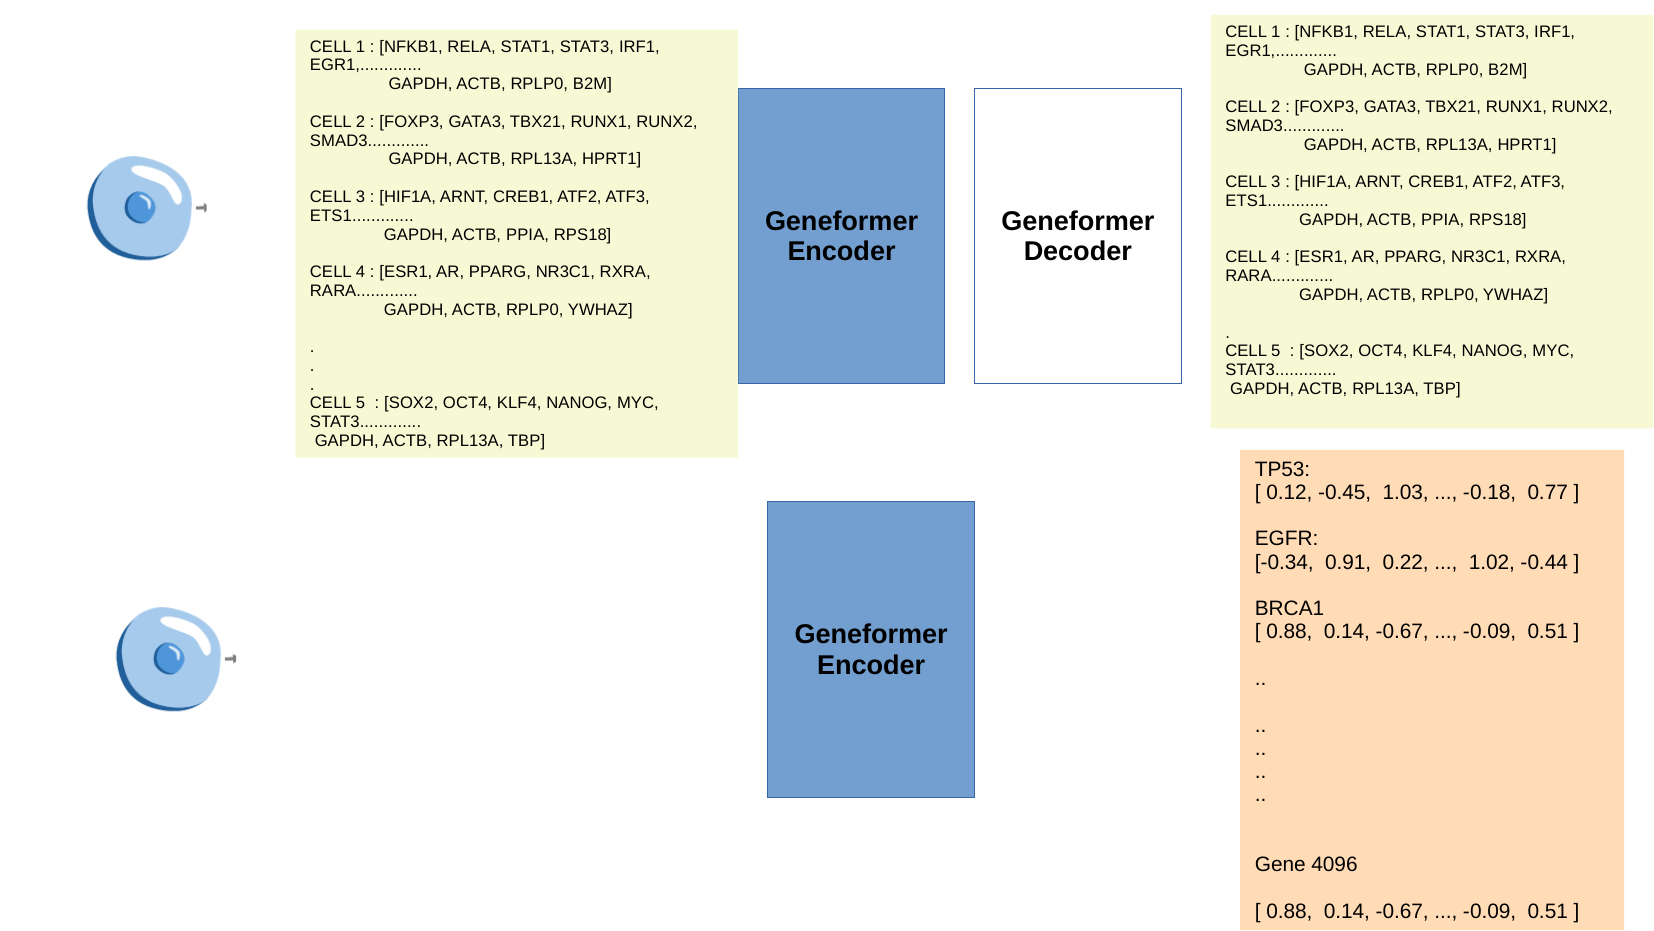

CELL 1 : [NFKB1, RELA, STAT1, STAT3, IRF1, EGR1,.............
	 GAPDH, ACTB, RPLP0, B2M]
CELL 2 : [FOXP3, GATA3, TBX21, RUNX1, RUNX2, SMAD3.............
	 GAPDH, ACTB, RPL13A, HPRT1]
CELL 3 : [HIF1A, ARNT, CREB1, ATF2, ATF3, ETS1.............
 	GAPDH, ACTB, PPIA, RPS18]
CELL 4 : [ESR1, AR, PPARG, NR3C1, RXRA, RARA.............
 	GAPDH, ACTB, RPLP0, YWHAZ]
.
CELL 5 : [SOX2, OCT4, KLF4, NANOG, MYC, STAT3.............
 GAPDH, ACTB, RPL13A, TBP]
CELL 1 : [NFKB1, RELA, STAT1, STAT3, IRF1, EGR1,.............
	 GAPDH, ACTB, RPLP0, B2M]
CELL 2 : [FOXP3, GATA3, TBX21, RUNX1, RUNX2, SMAD3.............
	 GAPDH, ACTB, RPL13A, HPRT1]
CELL 3 : [HIF1A, ARNT, CREB1, ATF2, ATF3, ETS1.............
 	GAPDH, ACTB, PPIA, RPS18]
CELL 4 : [ESR1, AR, PPARG, NR3C1, RXRA, RARA.............
 	GAPDH, ACTB, RPLP0, YWHAZ]
.
.
.
CELL 5 : [SOX2, OCT4, KLF4, NANOG, MYC, STAT3.............
 GAPDH, ACTB, RPL13A, TBP]
Geneformer Encoder
Geneformer Decoder
TP53:
[ 0.12, -0.45, 1.03, ..., -0.18, 0.77 ]
EGFR:
[-0.34, 0.91, 0.22, ..., 1.02, -0.44 ]
BRCA1
[ 0.88, 0.14, -0.67, ..., -0.09, 0.51 ]
..
..
..
..
..
Gene 4096
[ 0.88, 0.14, -0.67, ..., -0.09, 0.51 ]
Geneformer Encoder